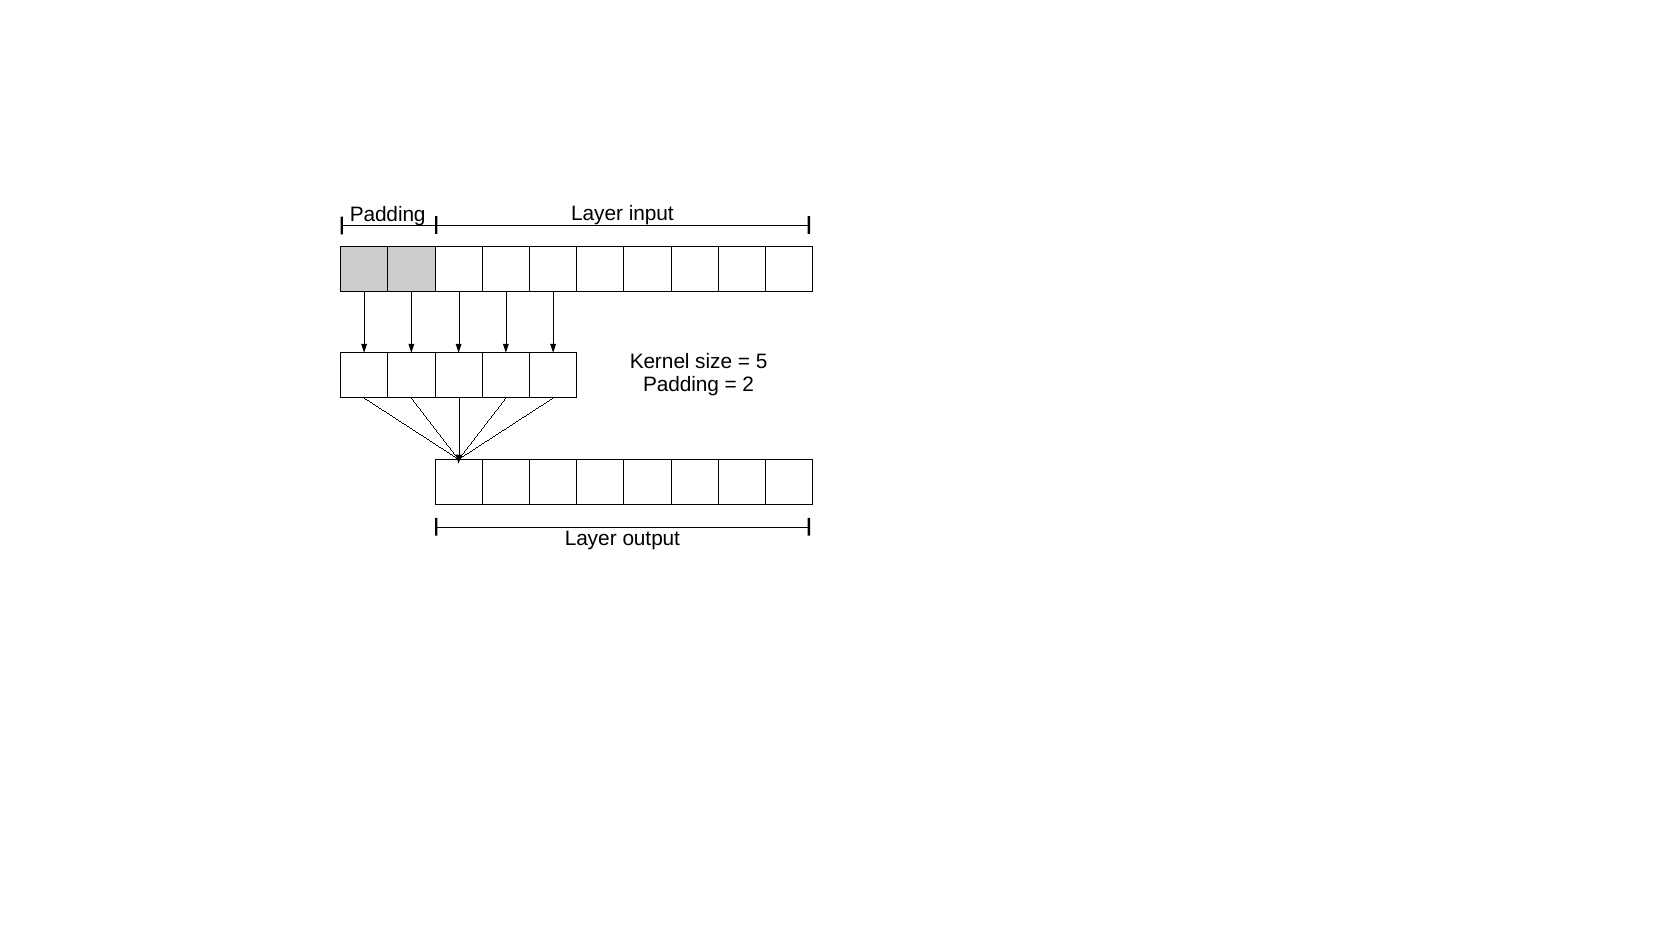

Layer input
Padding
Kernel size = 5
Padding = 2
Layer output